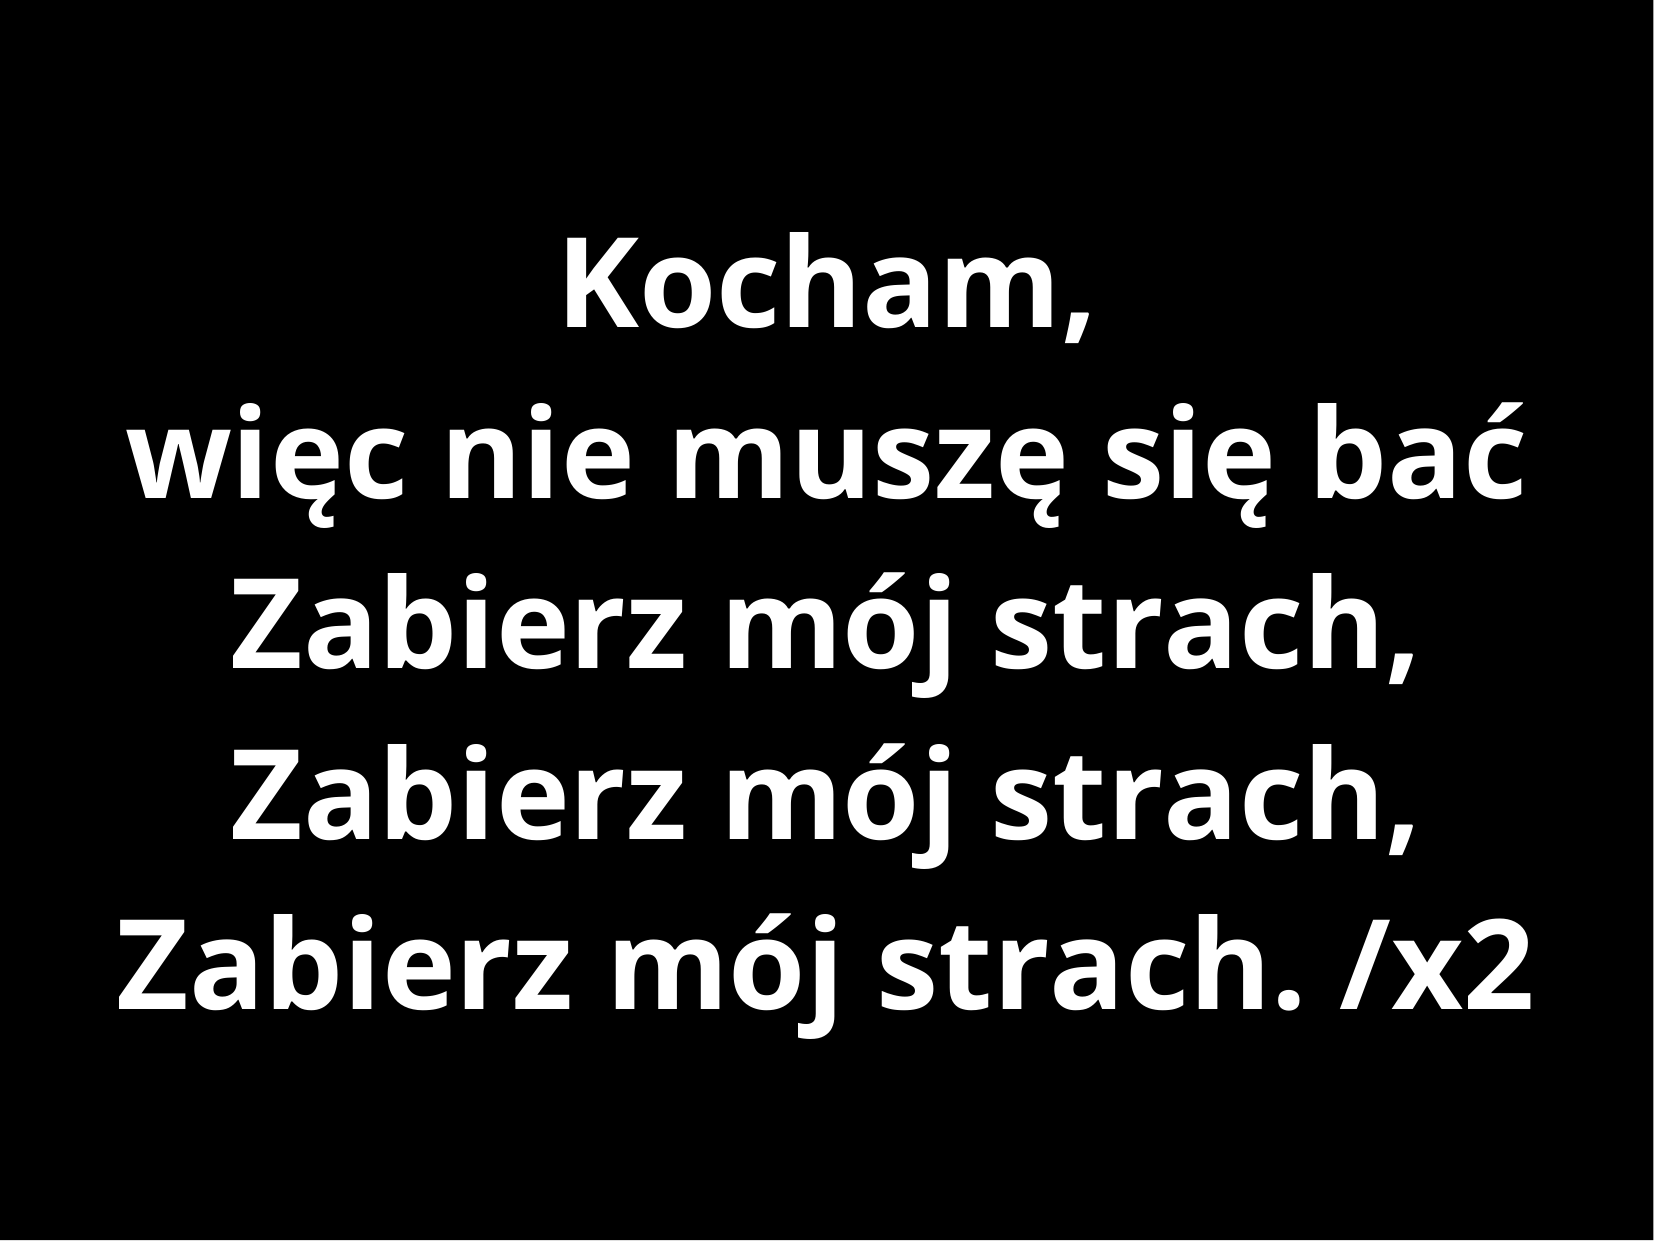

# Kocham, więc nie muszę się bać Zabierz mój strach, Zabierz mój strach, Zabierz mój strach. /x2